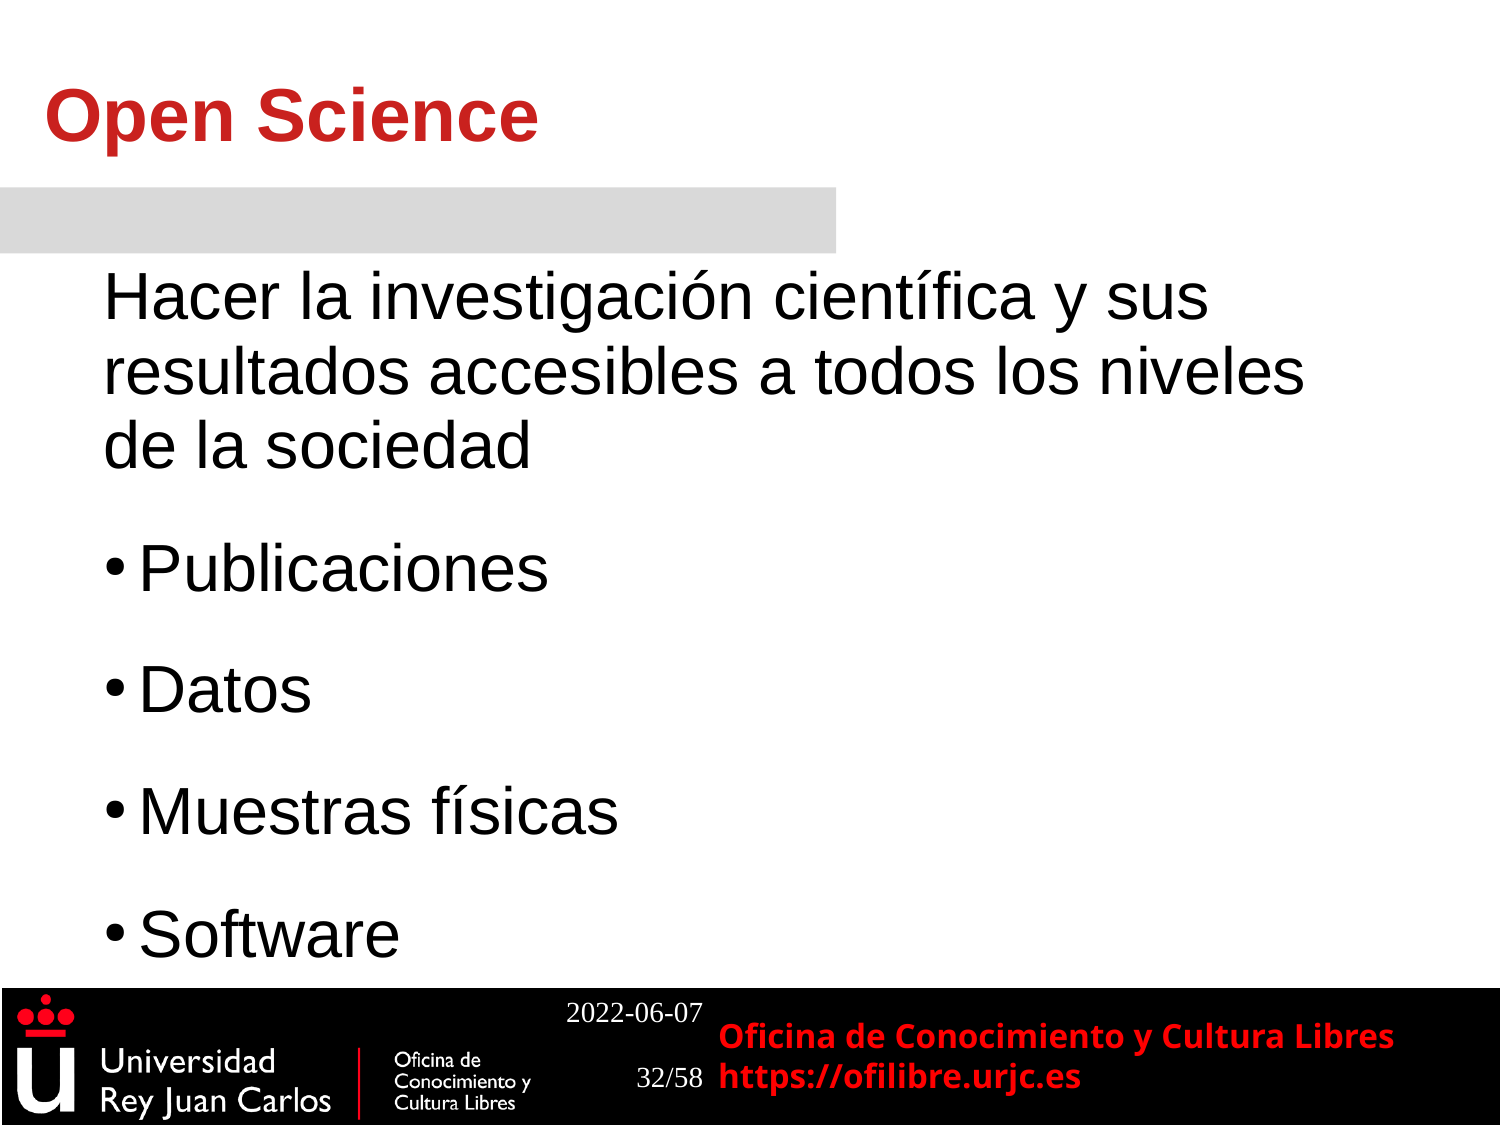

#
Open Science
Hacer la investigación científica y sus resultados accesibles a todos los niveles de la sociedad
Publicaciones
Datos
Muestras físicas
Software